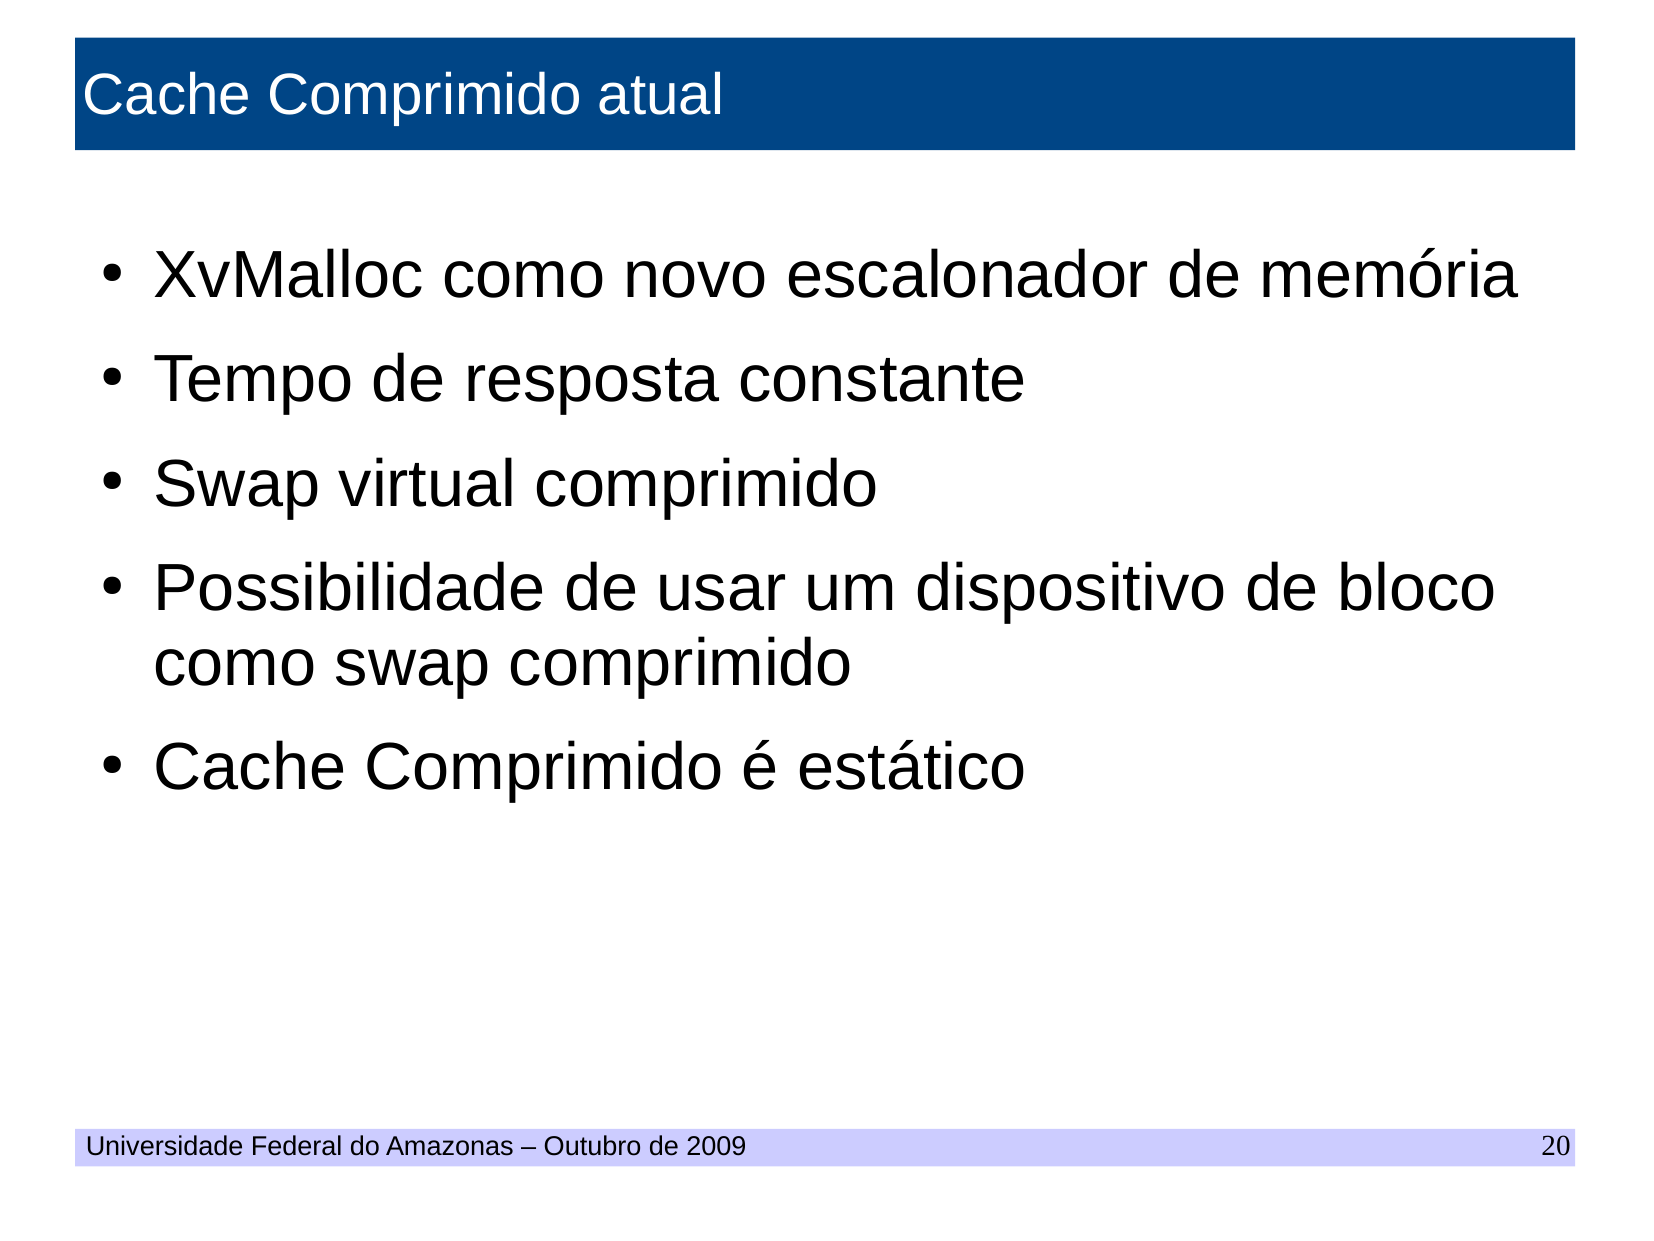

# Cache Comprimido atual
XvMalloc como novo escalonador de memória
Tempo de resposta constante
Swap virtual comprimido
Possibilidade de usar um dispositivo de bloco como swap comprimido
Cache Comprimido é estático
20